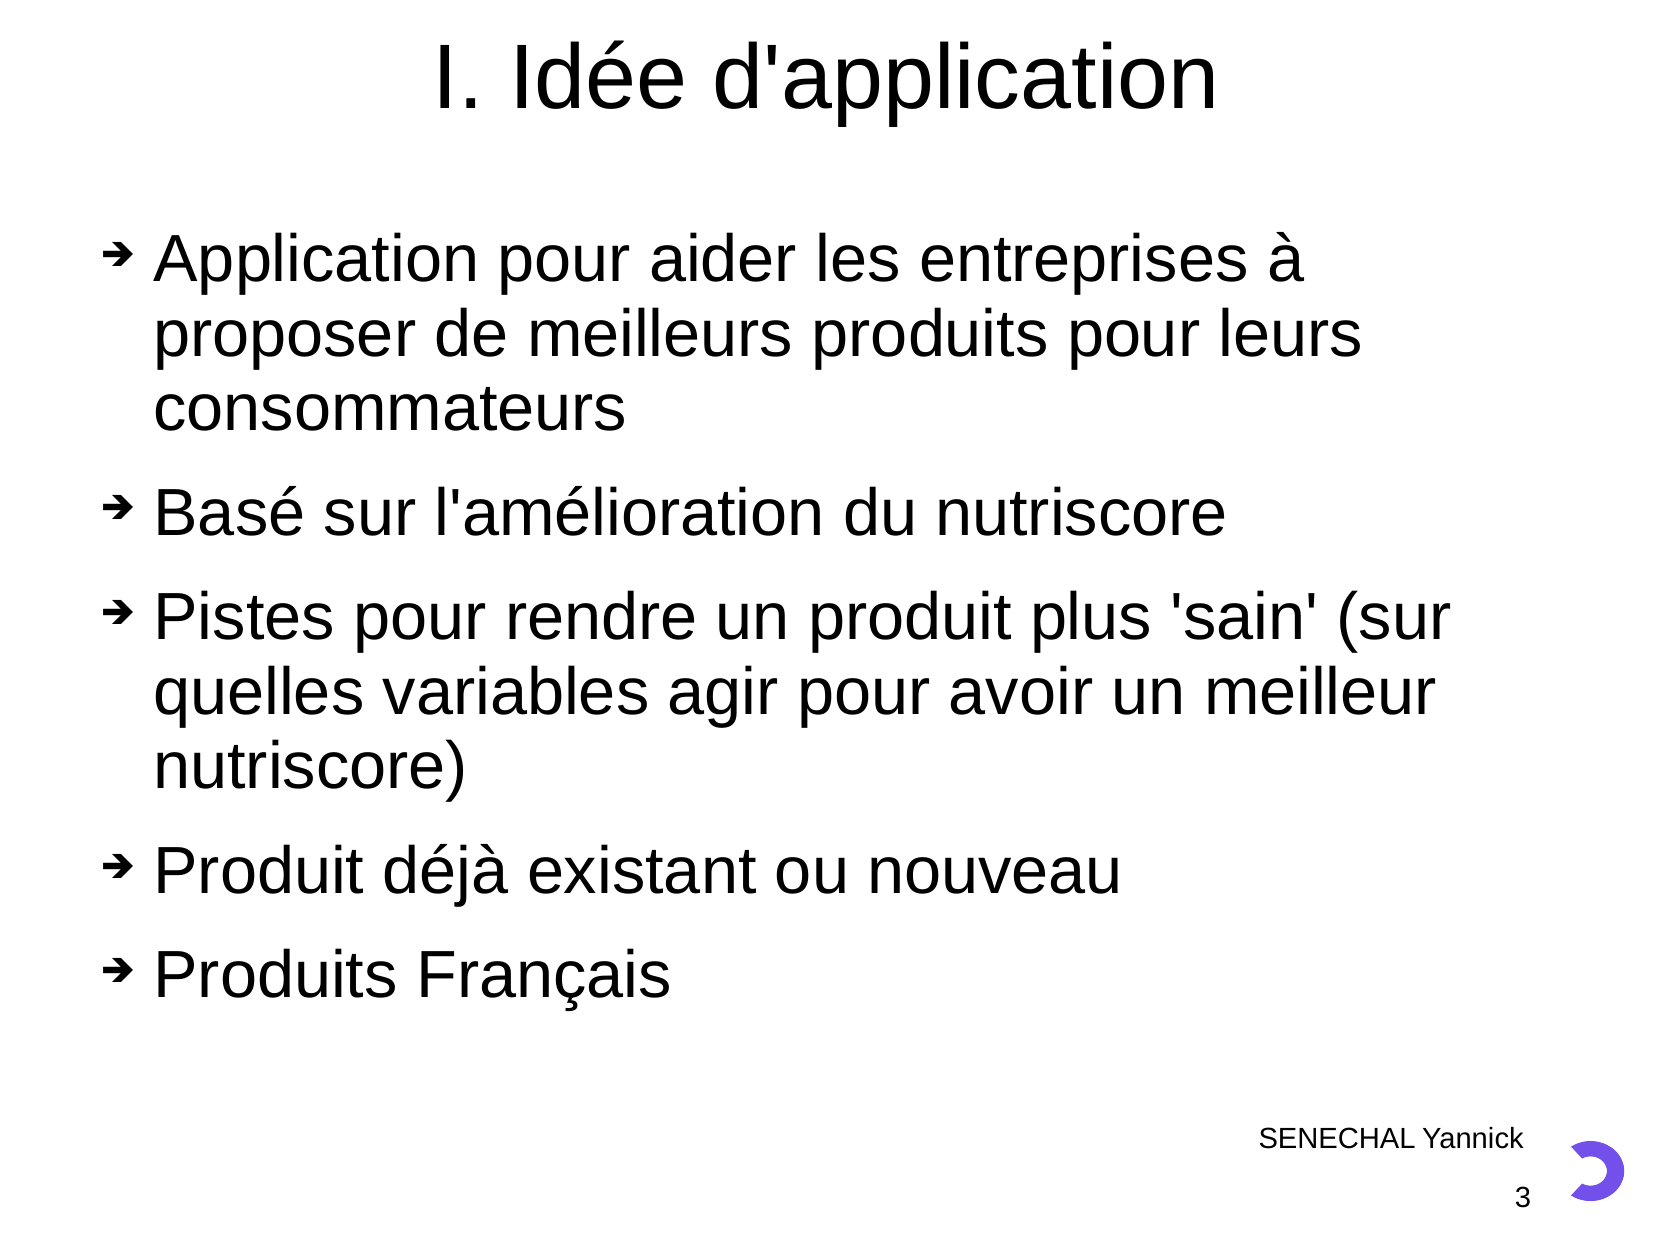

# I. Idée d'application
Application pour aider les entreprises à proposer de meilleurs produits pour leurs consommateurs
Basé sur l'amélioration du nutriscore
Pistes pour rendre un produit plus 'sain' (sur quelles variables agir pour avoir un meilleur nutriscore)
Produit déjà existant ou nouveau
Produits Français
SENECHAL Yannick
3